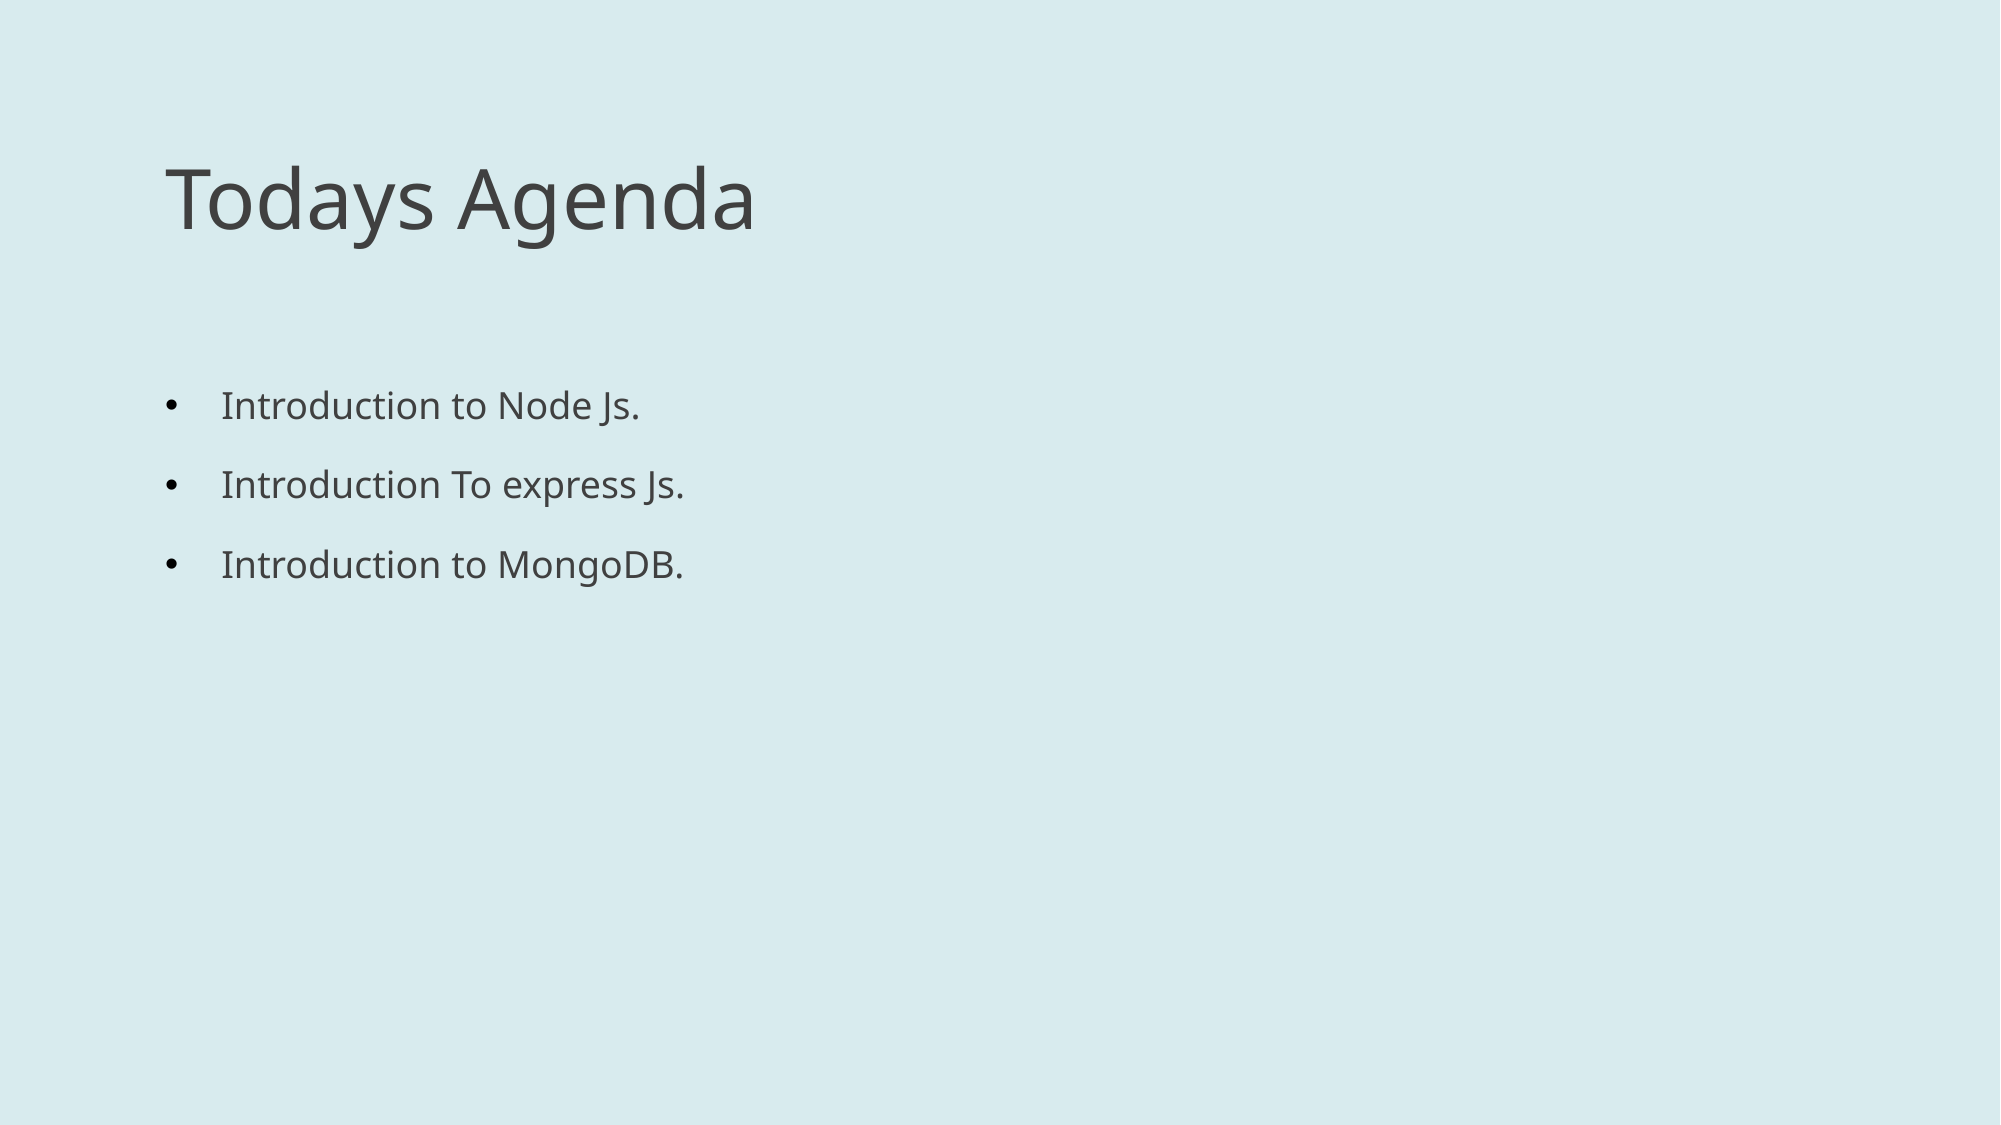

# Todays Agenda
Introduction to Node Js.
Introduction To express Js.
Introduction to MongoDB.